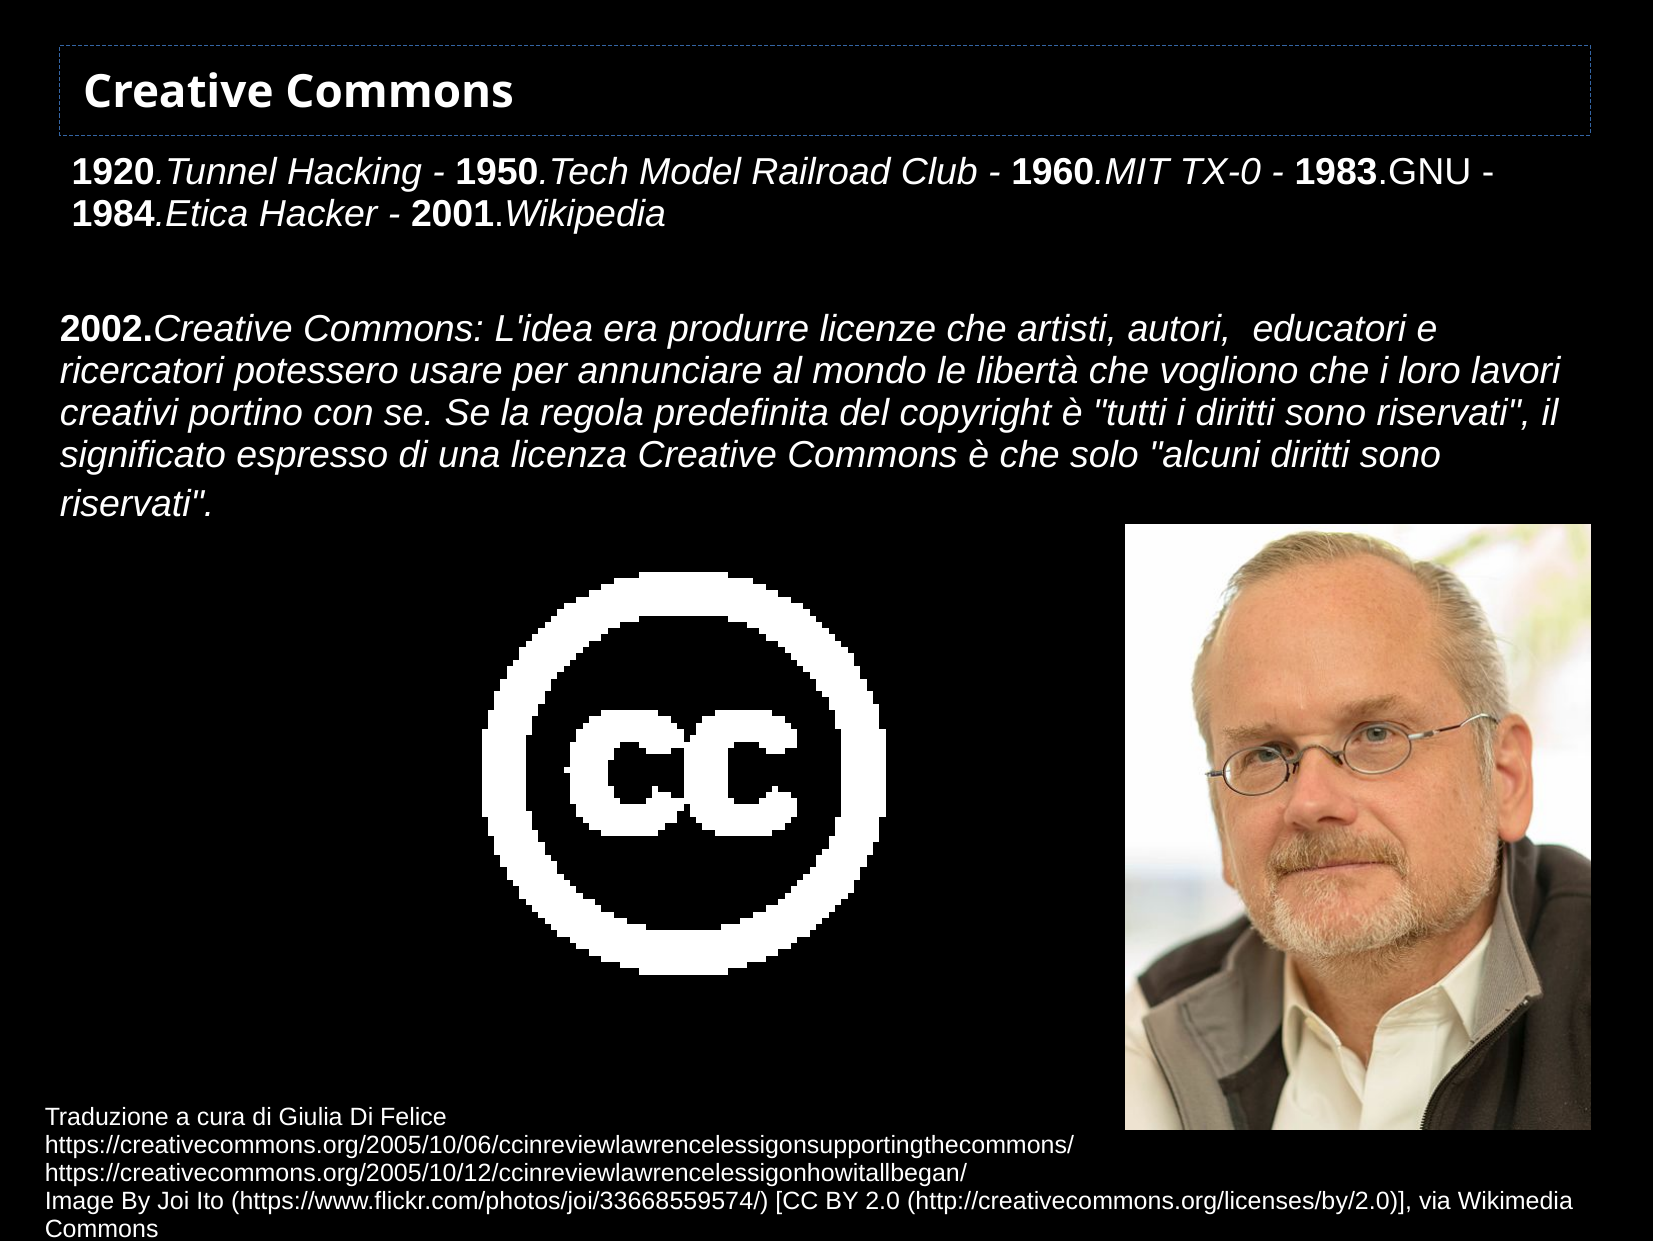

# Creative Commons
1920.Tunnel Hacking - 1950.Tech Model Railroad Club - 1960.MIT TX-0 - 1983.GNU - 1984.Etica Hacker - 2001.Wikipedia2001.Wikipedia
2002.Creative Commons: L'idea era produrre licenze che artisti, autori, educatori e ricercatori potessero usare per annunciare al mondo le libertà che vogliono che i loro lavori creativi portino con se. Se la regola predefinita del copyright è "tutti i diritti sono riservati", il significato espresso di una licenza Creative Commons è che solo "alcuni diritti sono riservati".
Traduzione a cura di Giulia Di Felice
https://creativecommons.org/2005/10/06/ccinreviewlawrencelessigonsupportingthecommons/
https://creativecommons.org/2005/10/12/ccinreviewlawrencelessigonhowitallbegan/
Image By Joi Ito (https://www.flickr.com/photos/joi/33668559574/) [CC BY 2.0 (http://creativecommons.org/licenses/by/2.0)], via Wikimedia Commons